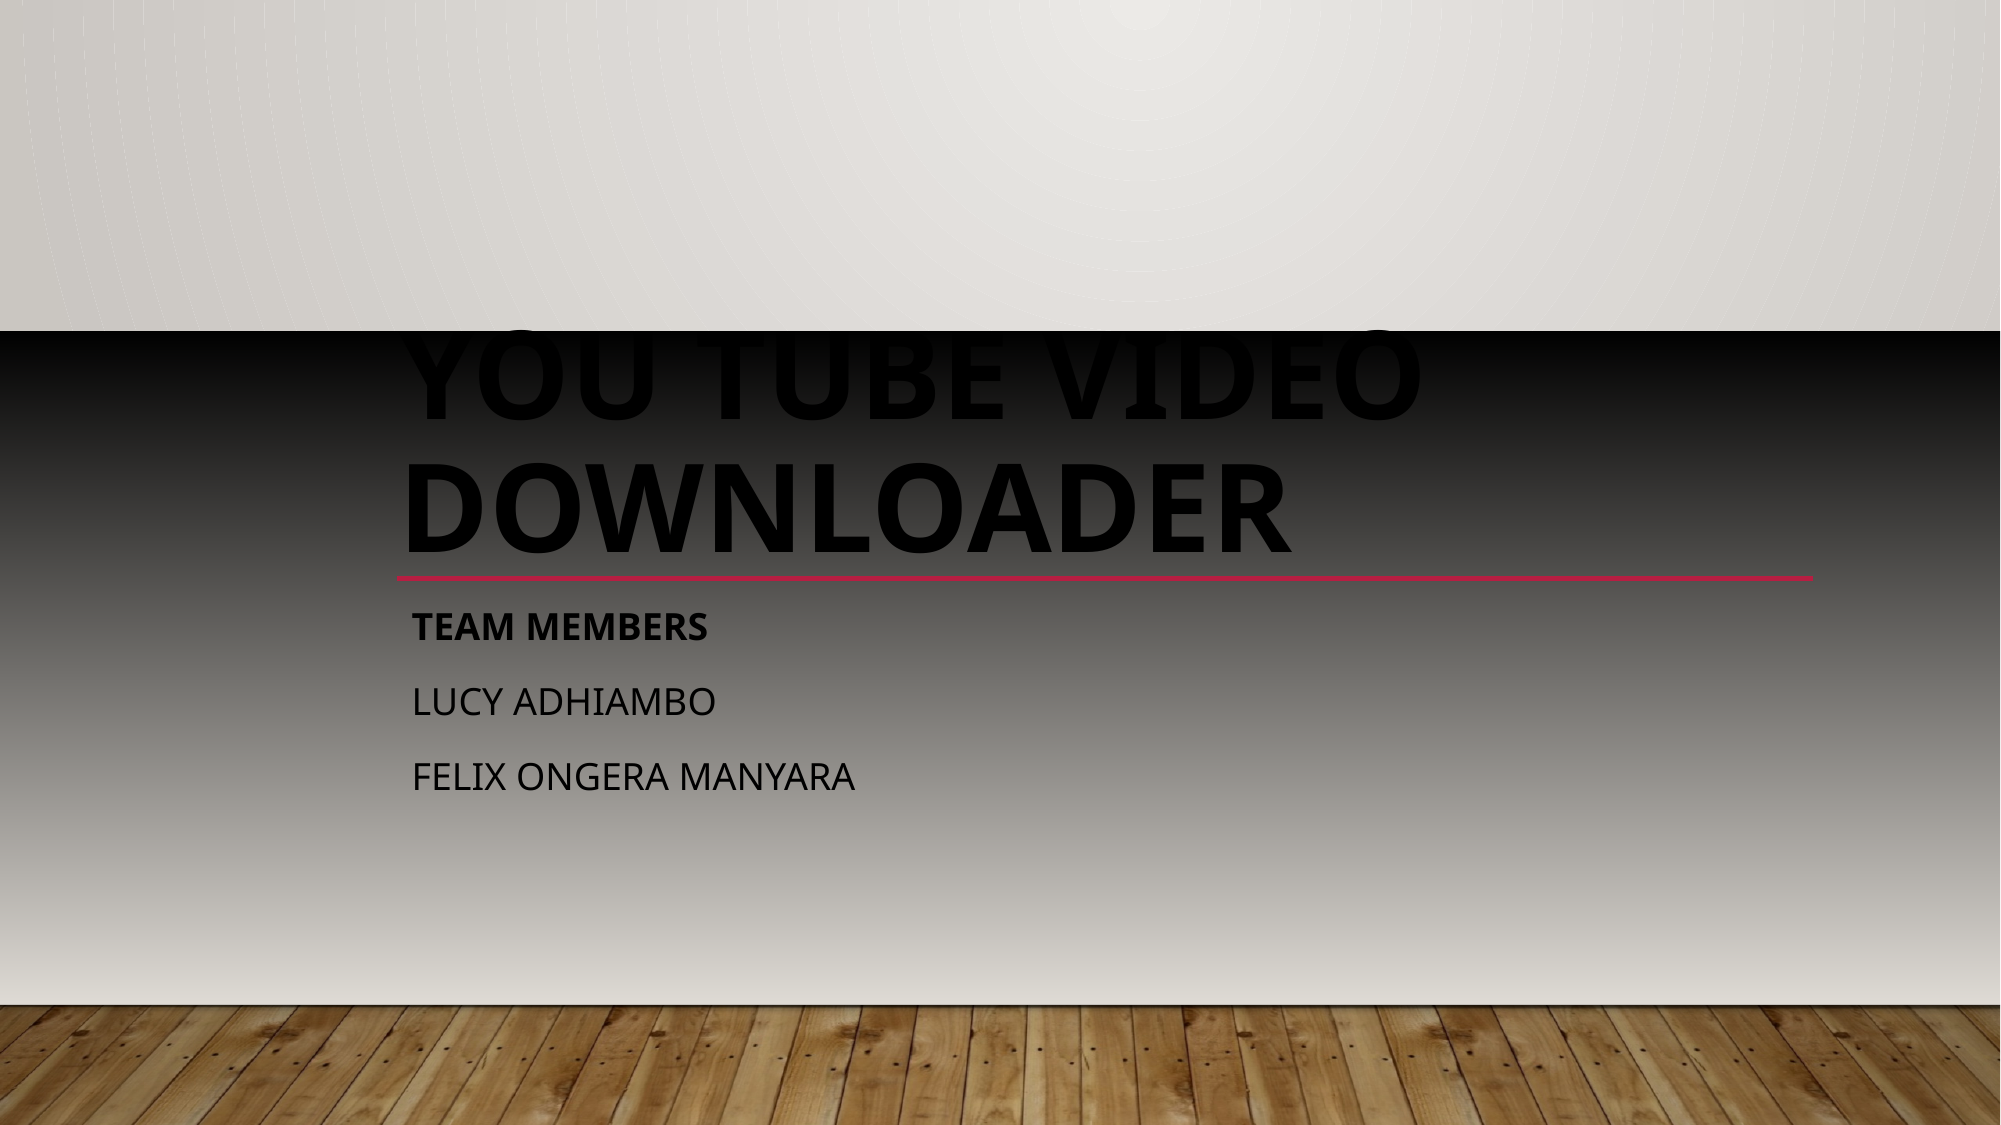

# YOU TUBE VIDEO DOWNLOADER
Team Members
Lucy Adhiambo
Felix Ongera Manyara